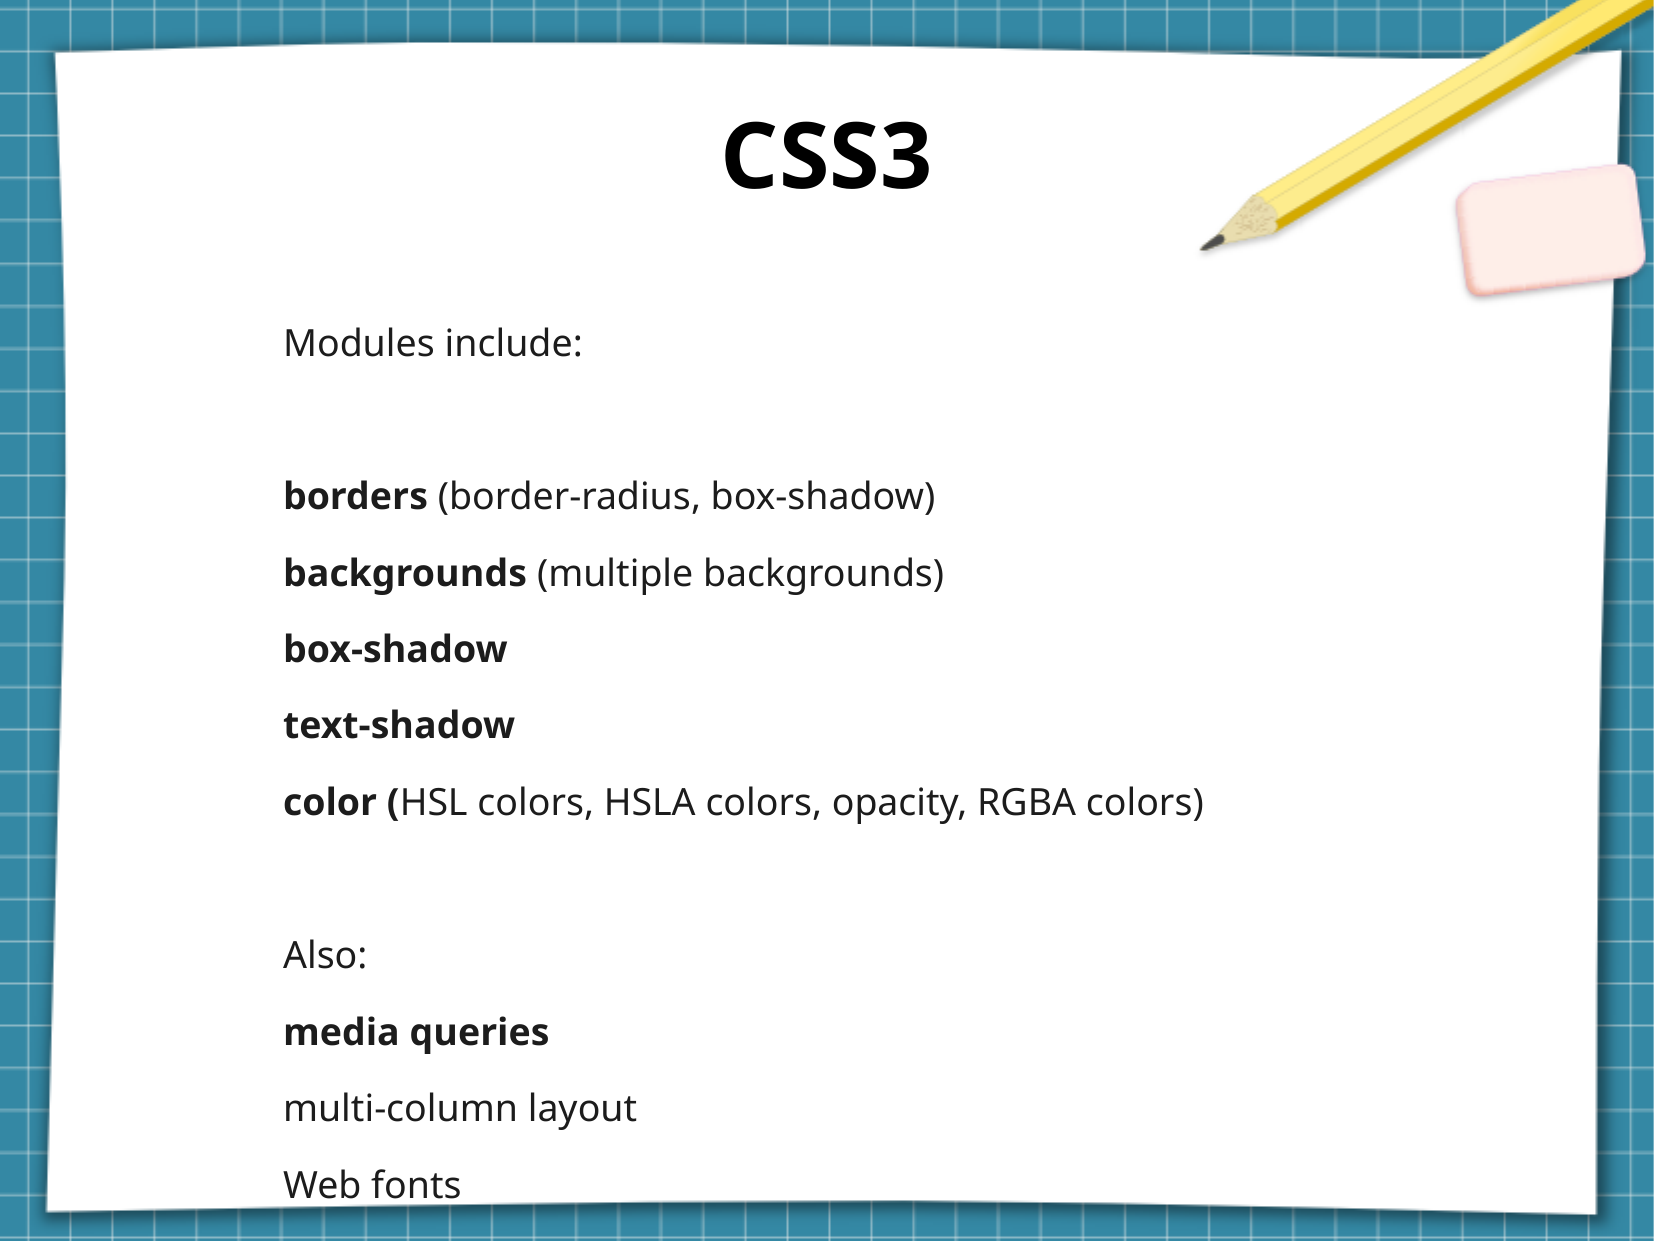

# CSS3
Modules include:
borders (border-radius, box-shadow)
backgrounds (multiple backgrounds)
box-shadow
text-shadow
color (HSL colors, HSLA colors, opacity, RGBA colors)
Also:
media queries
multi-column layout
Web fonts
CSS3
Modules include:
Borders (border-radius, box-shadow)
Backgrounds (multiple backgrounds)
Color (HSL colors, HSLA colors, opacity, RGBA colors)
Also:
media queries
multi-column layout
Web fonts